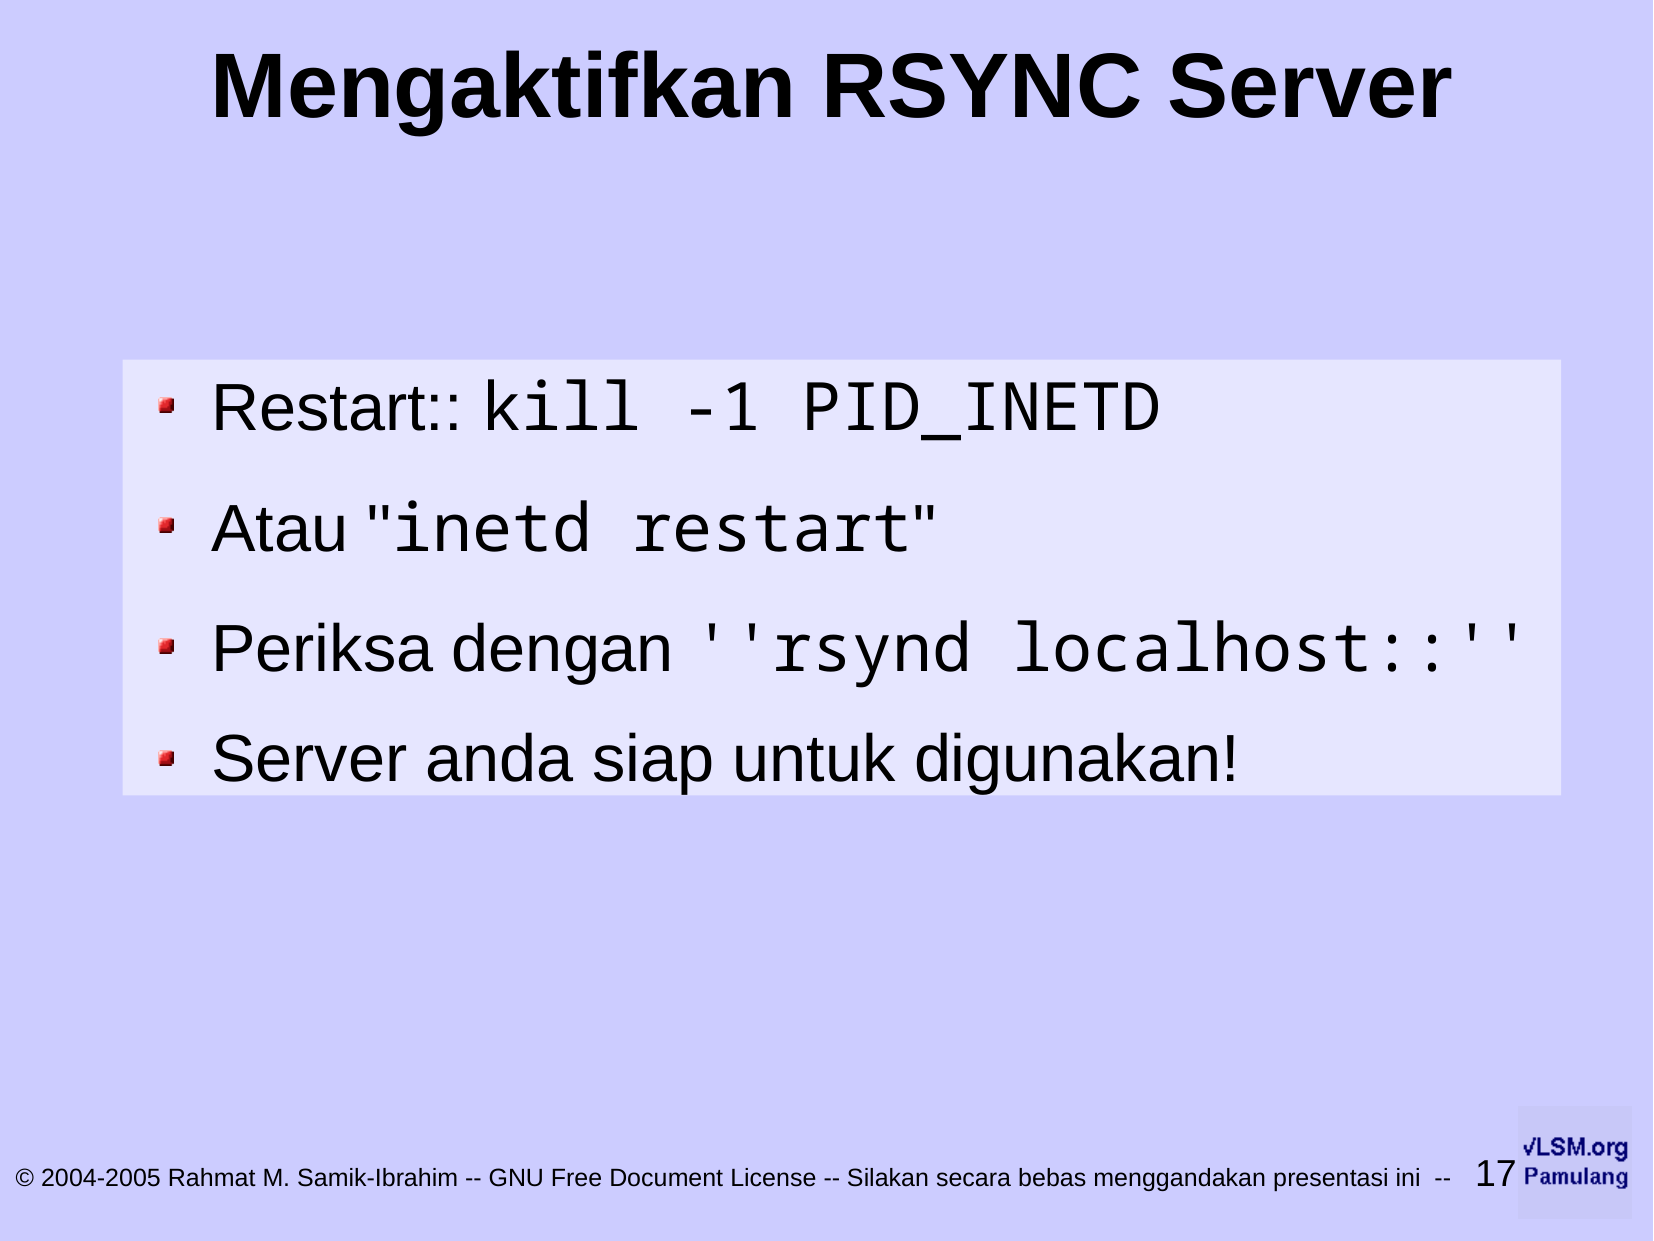

# Mengaktifkan RSYNC Server
Restart:: kill -1 PID_INETD
Atau ''inetd restart''
Periksa dengan ''rsynd localhost::''
Server anda siap untuk digunakan!